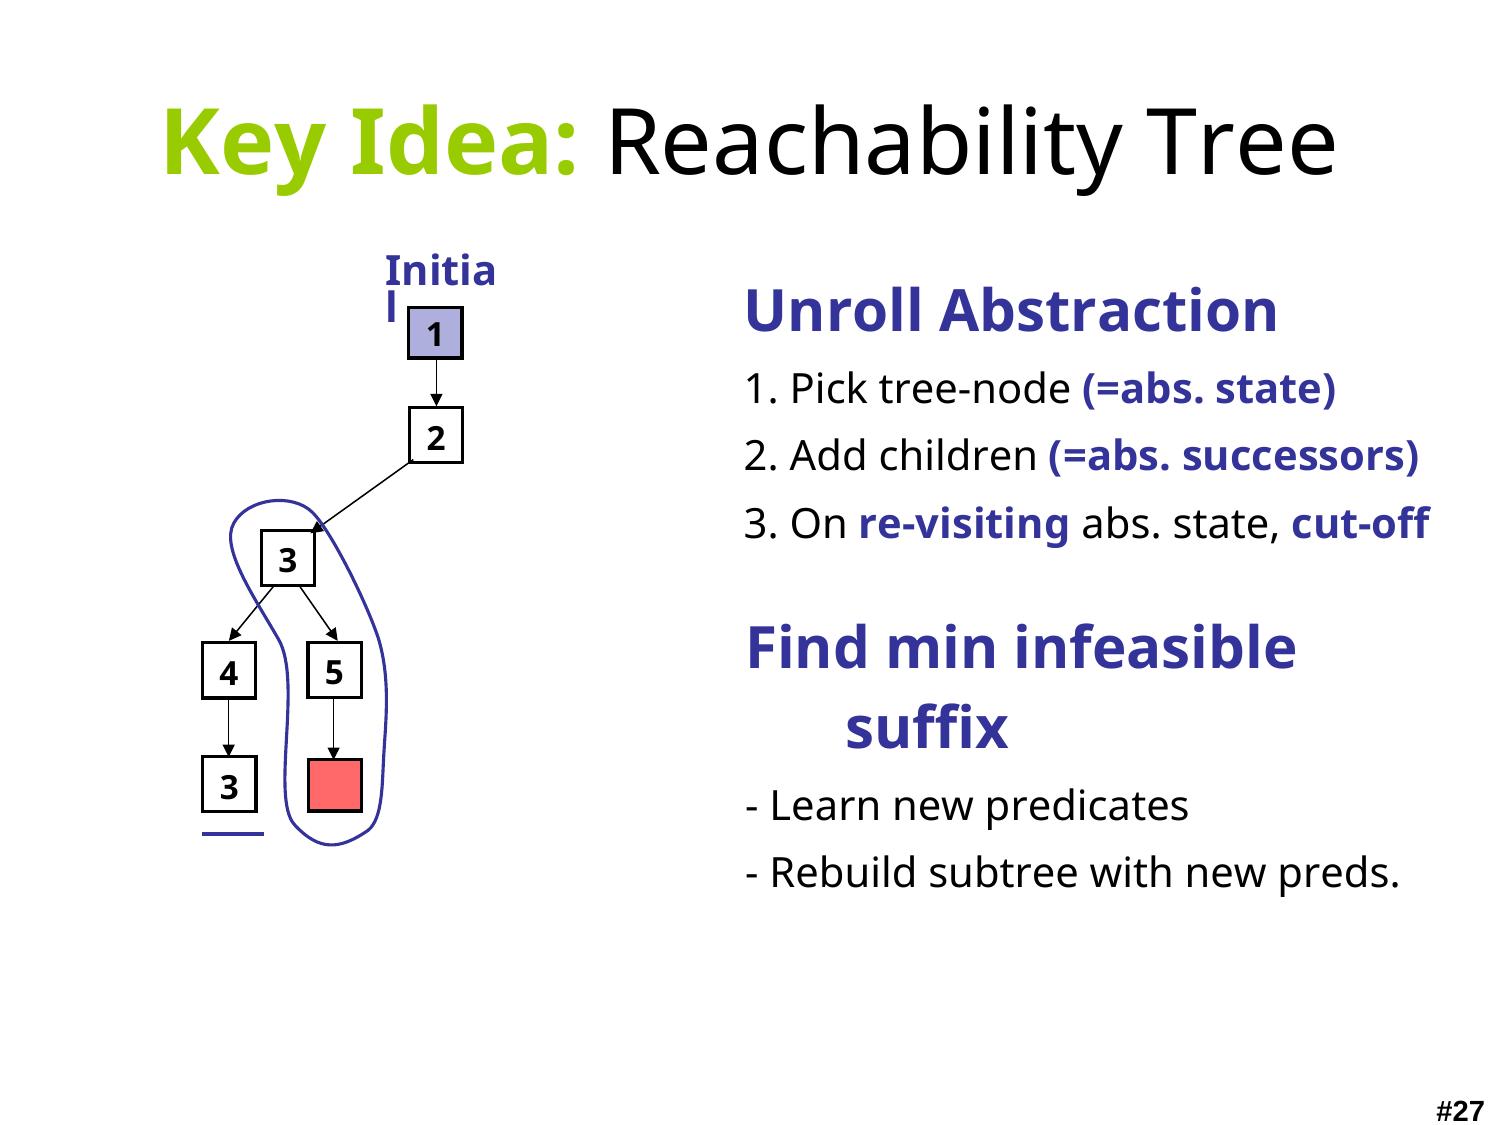

# Key Idea: Reachability Tree
Initial
Unroll Abstraction
1. Pick tree-node (=abs. state)
2. Add children (=abs. successors)
3. On re-visiting abs. state, cut-off
1
2
3
Find min infeasible suffix
- Learn new predicates
- Rebuild subtree with new preds.
5
4
3
27